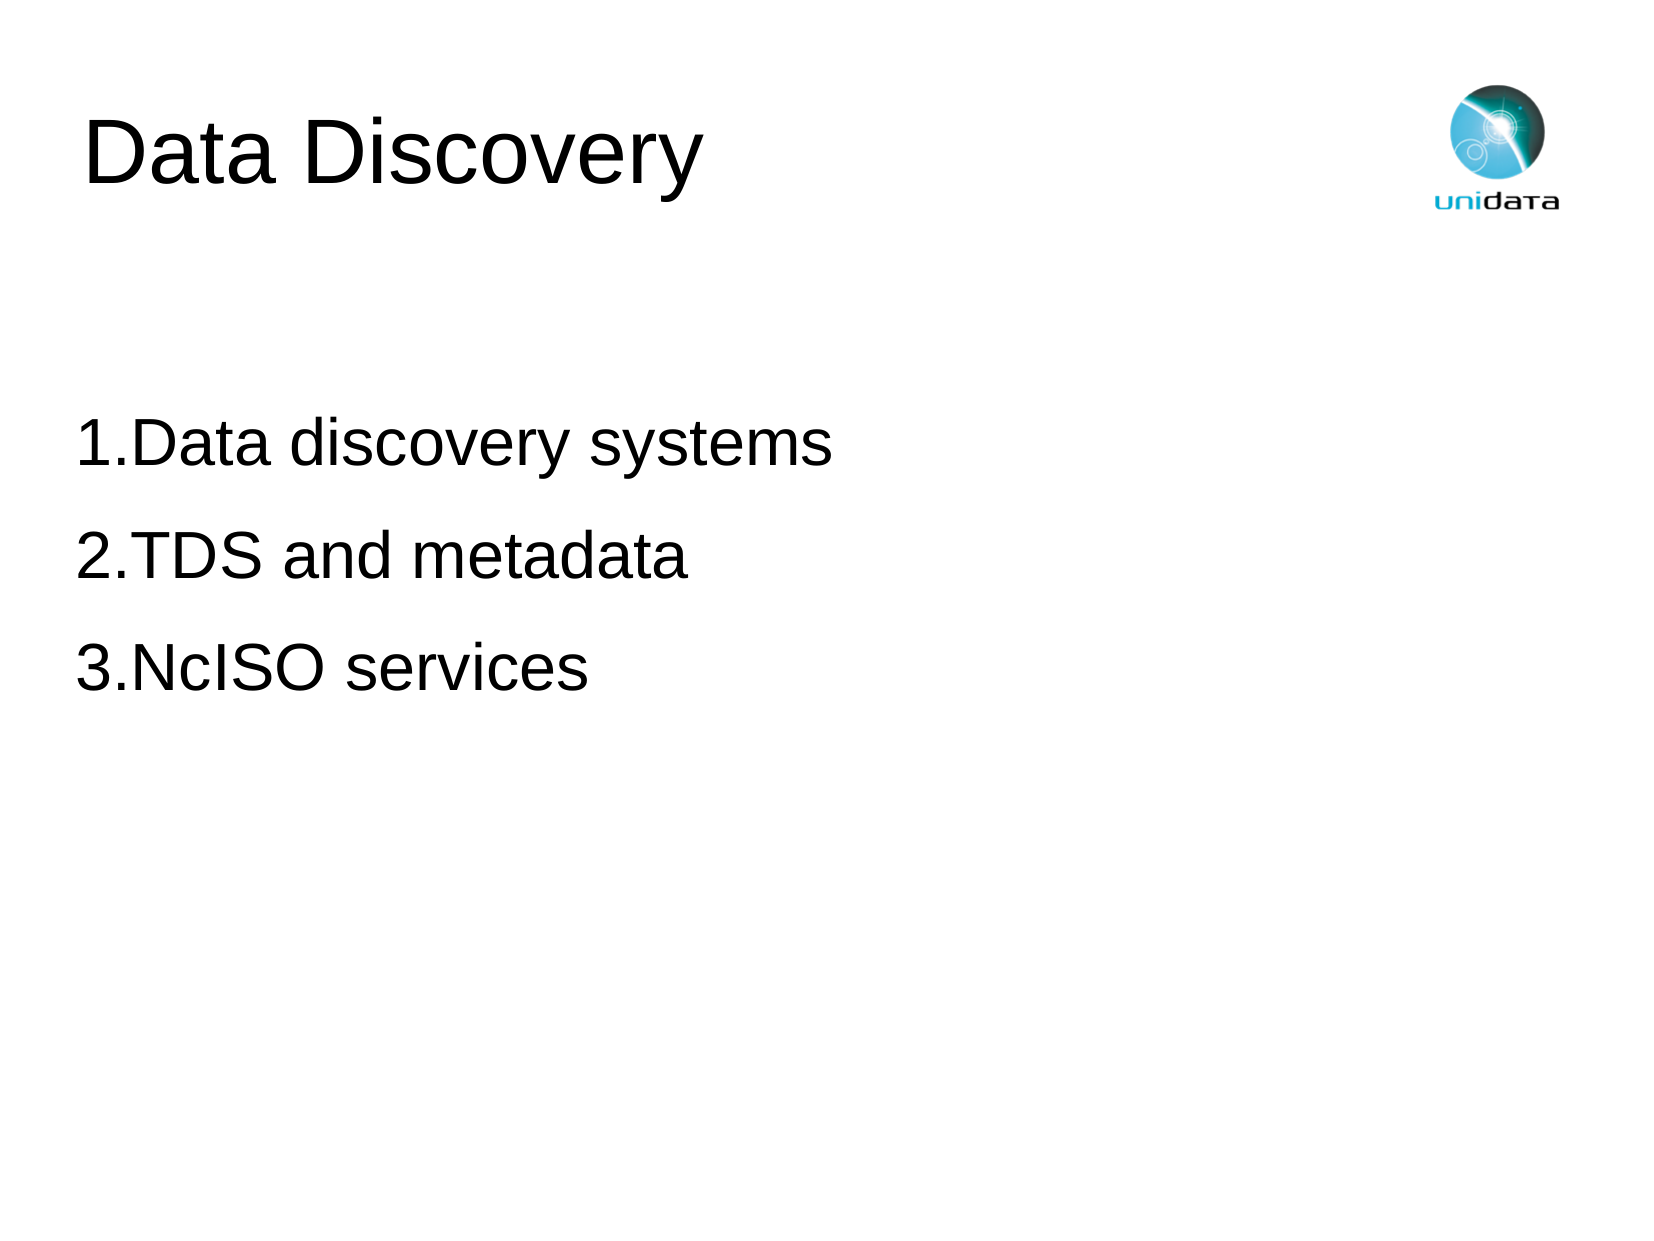

# Data Discovery
Data discovery systems
TDS and metadata
NcISO services